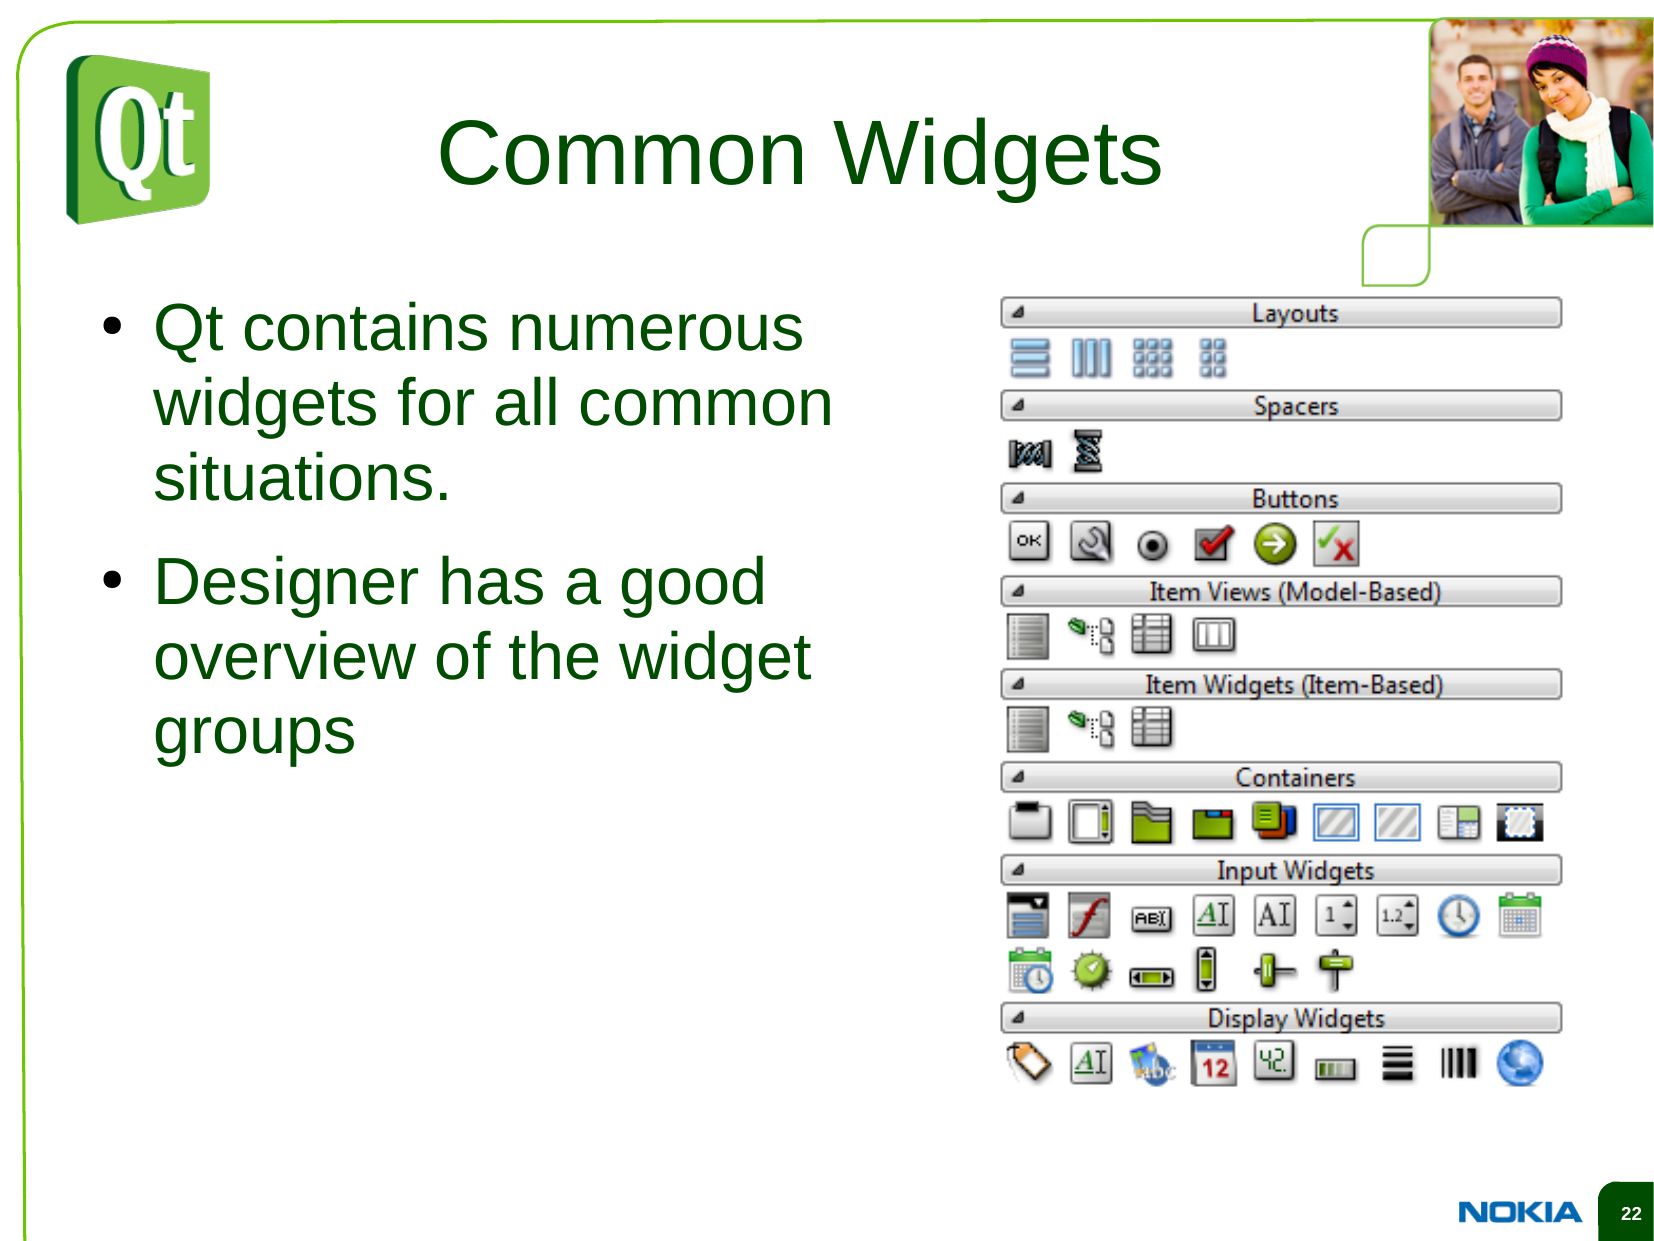

# Common Widgets
Qt contains numerous widgets for all common situations.
Designer has a good overview of the widget groups